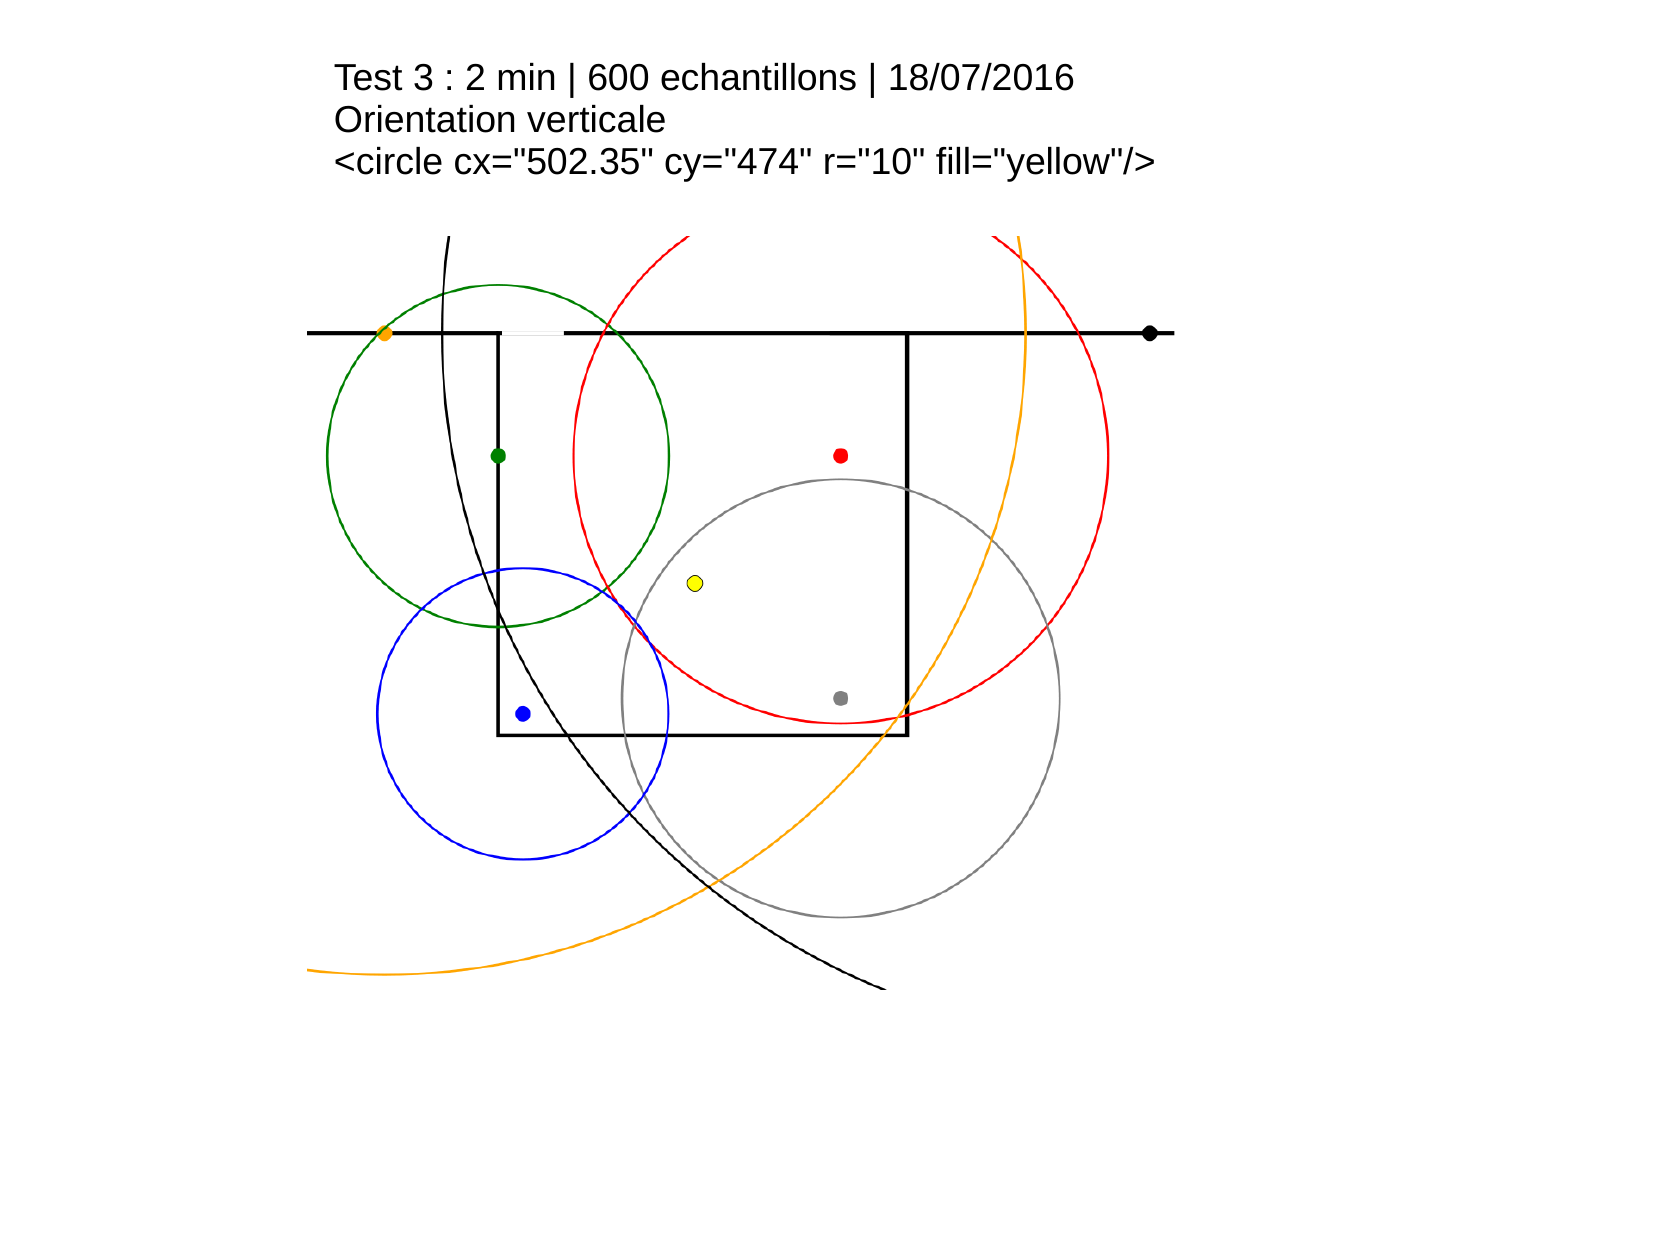

Test 3 : 2 min | 600 echantillons | 18/07/2016
Orientation verticale
<circle cx="502.35" cy="474" r="10" fill="yellow"/>